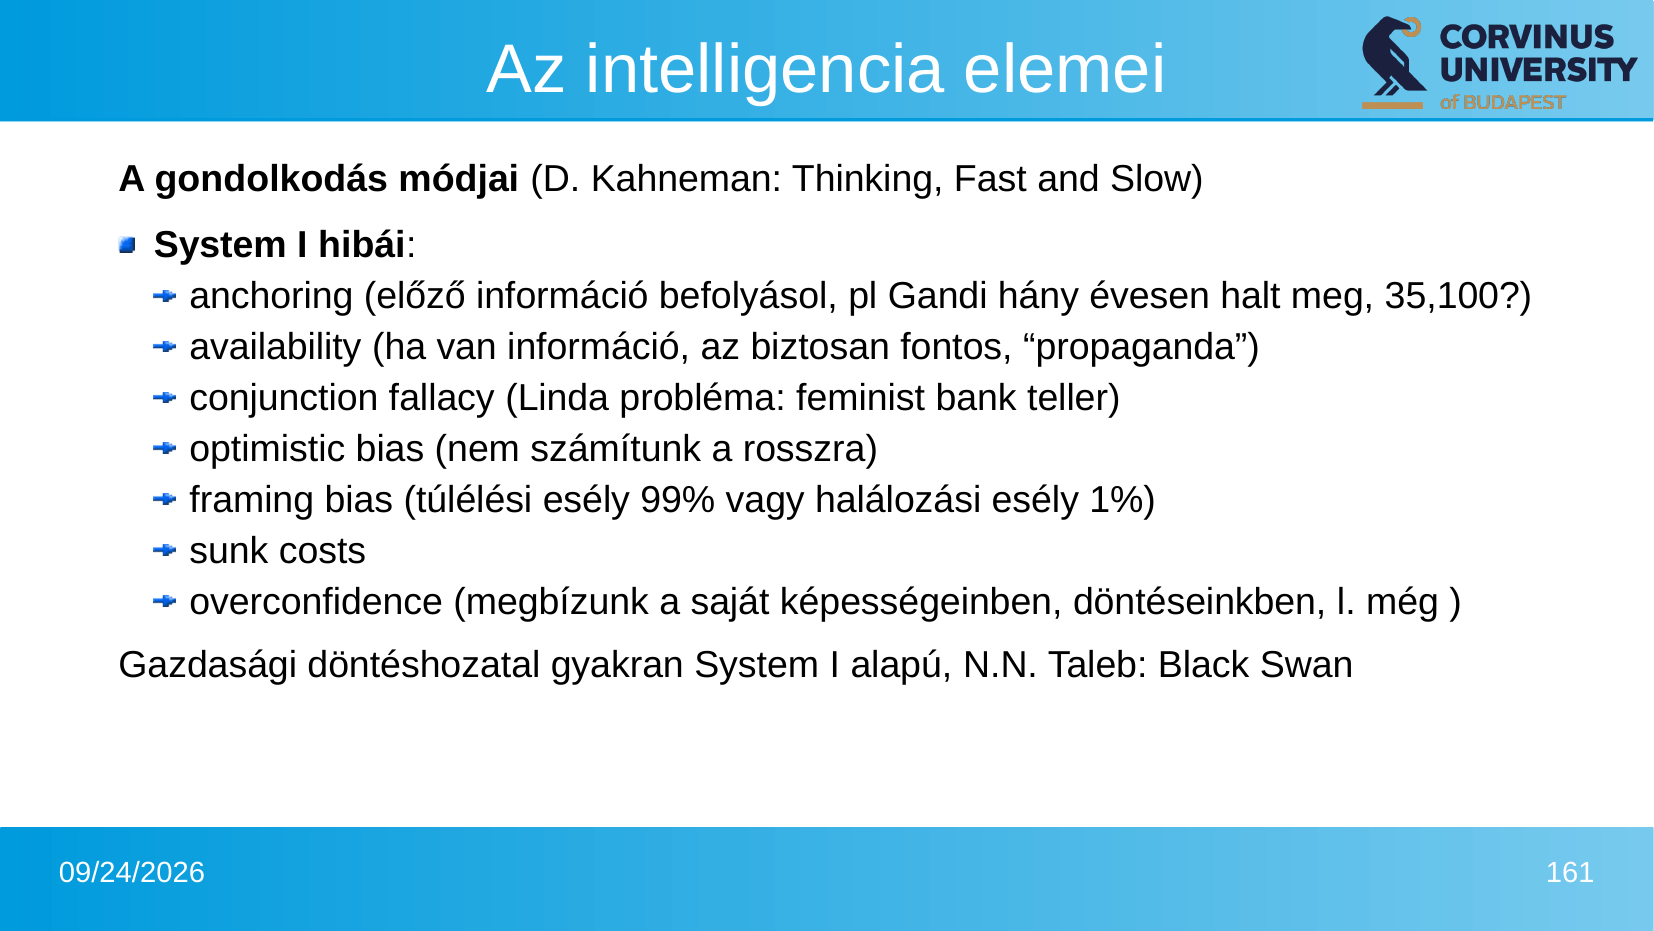

# Az intelligencia elemei
A gondolkodás módjai (D. Kahneman: Thinking, Fast and Slow)
System I hibái:
anchoring (előző információ befolyásol, pl Gandi hány évesen halt meg, 35,100?)
availability (ha van információ, az biztosan fontos, “propaganda”)
conjunction fallacy (Linda probléma: feminist bank teller)
optimistic bias (nem számítunk a rosszra)
framing bias (túlélési esély 99% vagy halálozási esély 1%)
sunk costs
overconfidence (megbízunk a saját képességeinben, döntéseinkben, l. még )
Gazdasági döntéshozatal gyakran System I alapú, N.N. Taleb: Black Swan
161